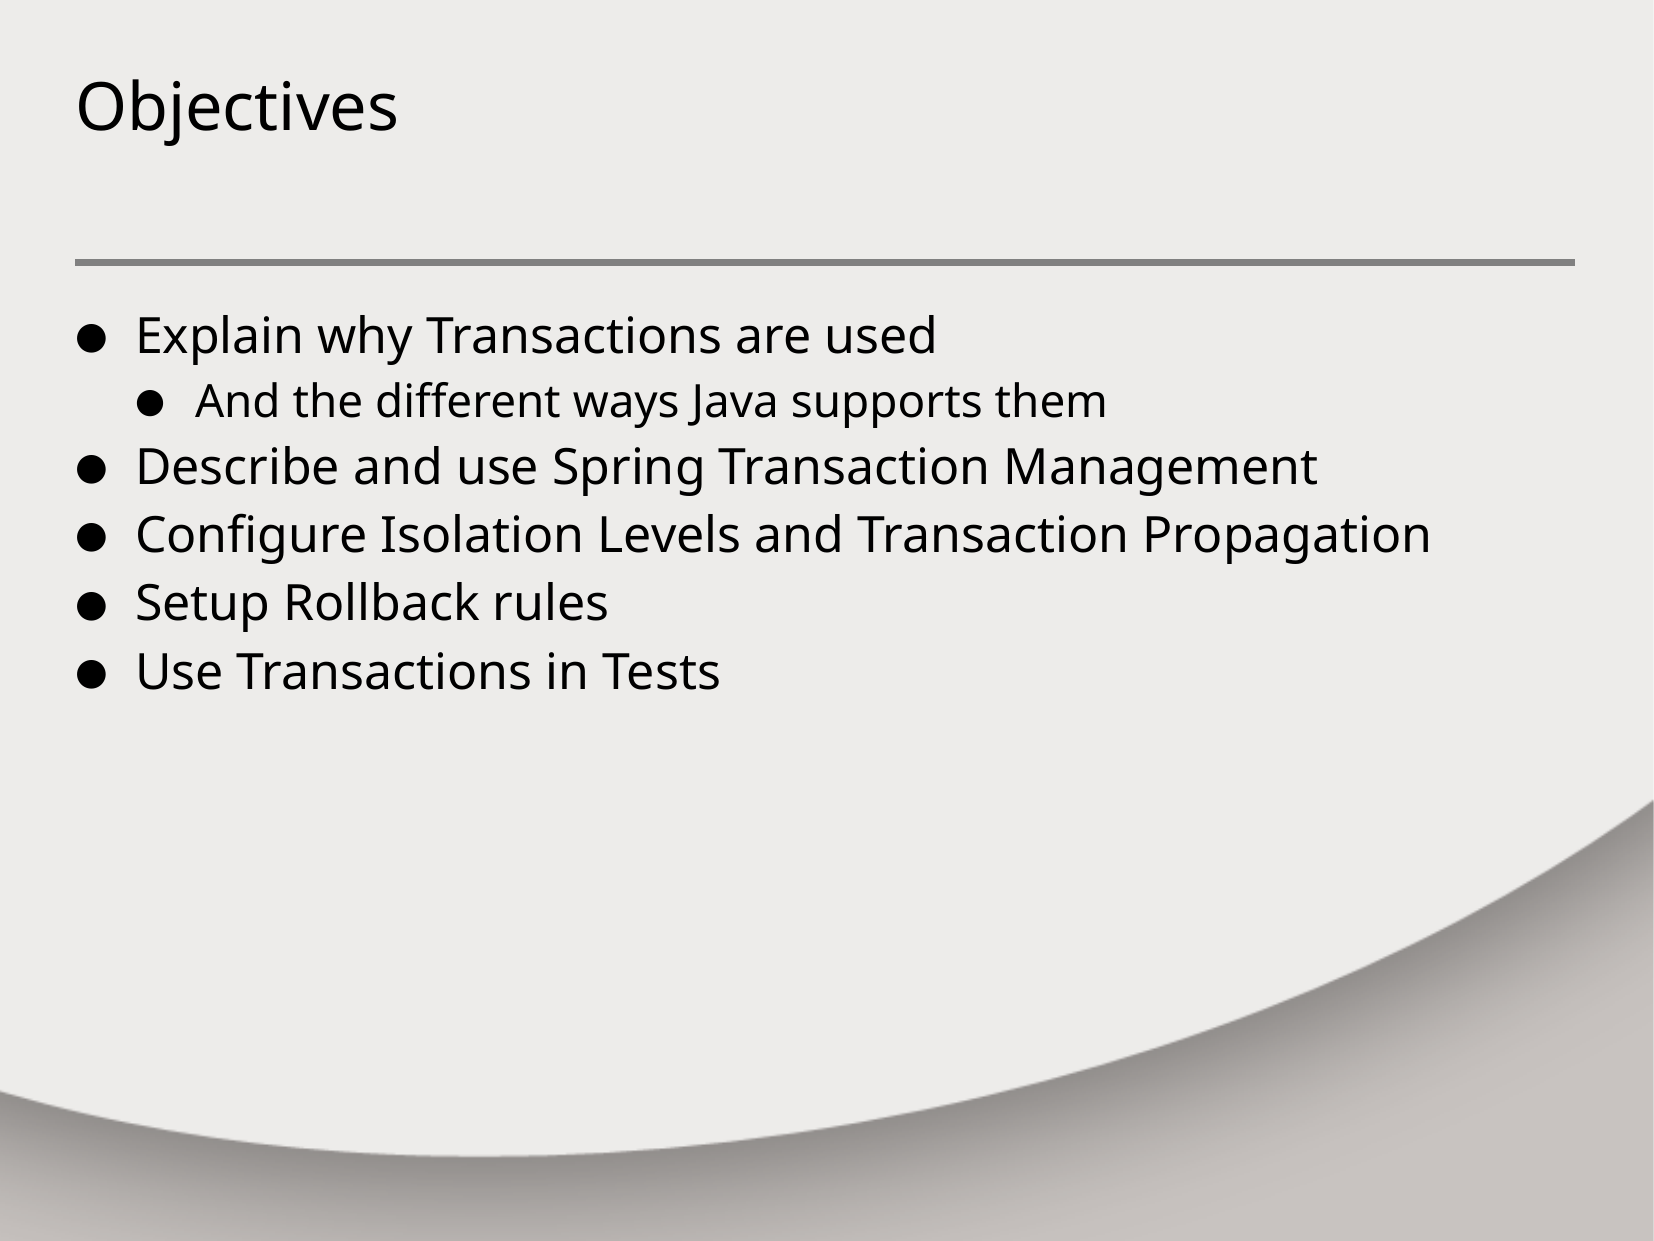

# Objectives
Explain why Transactions are used
And the different ways Java supports them
Describe and use Spring Transaction Management
Configure Isolation Levels and Transaction Propagation
Setup Rollback rules
Use Transactions in Tests